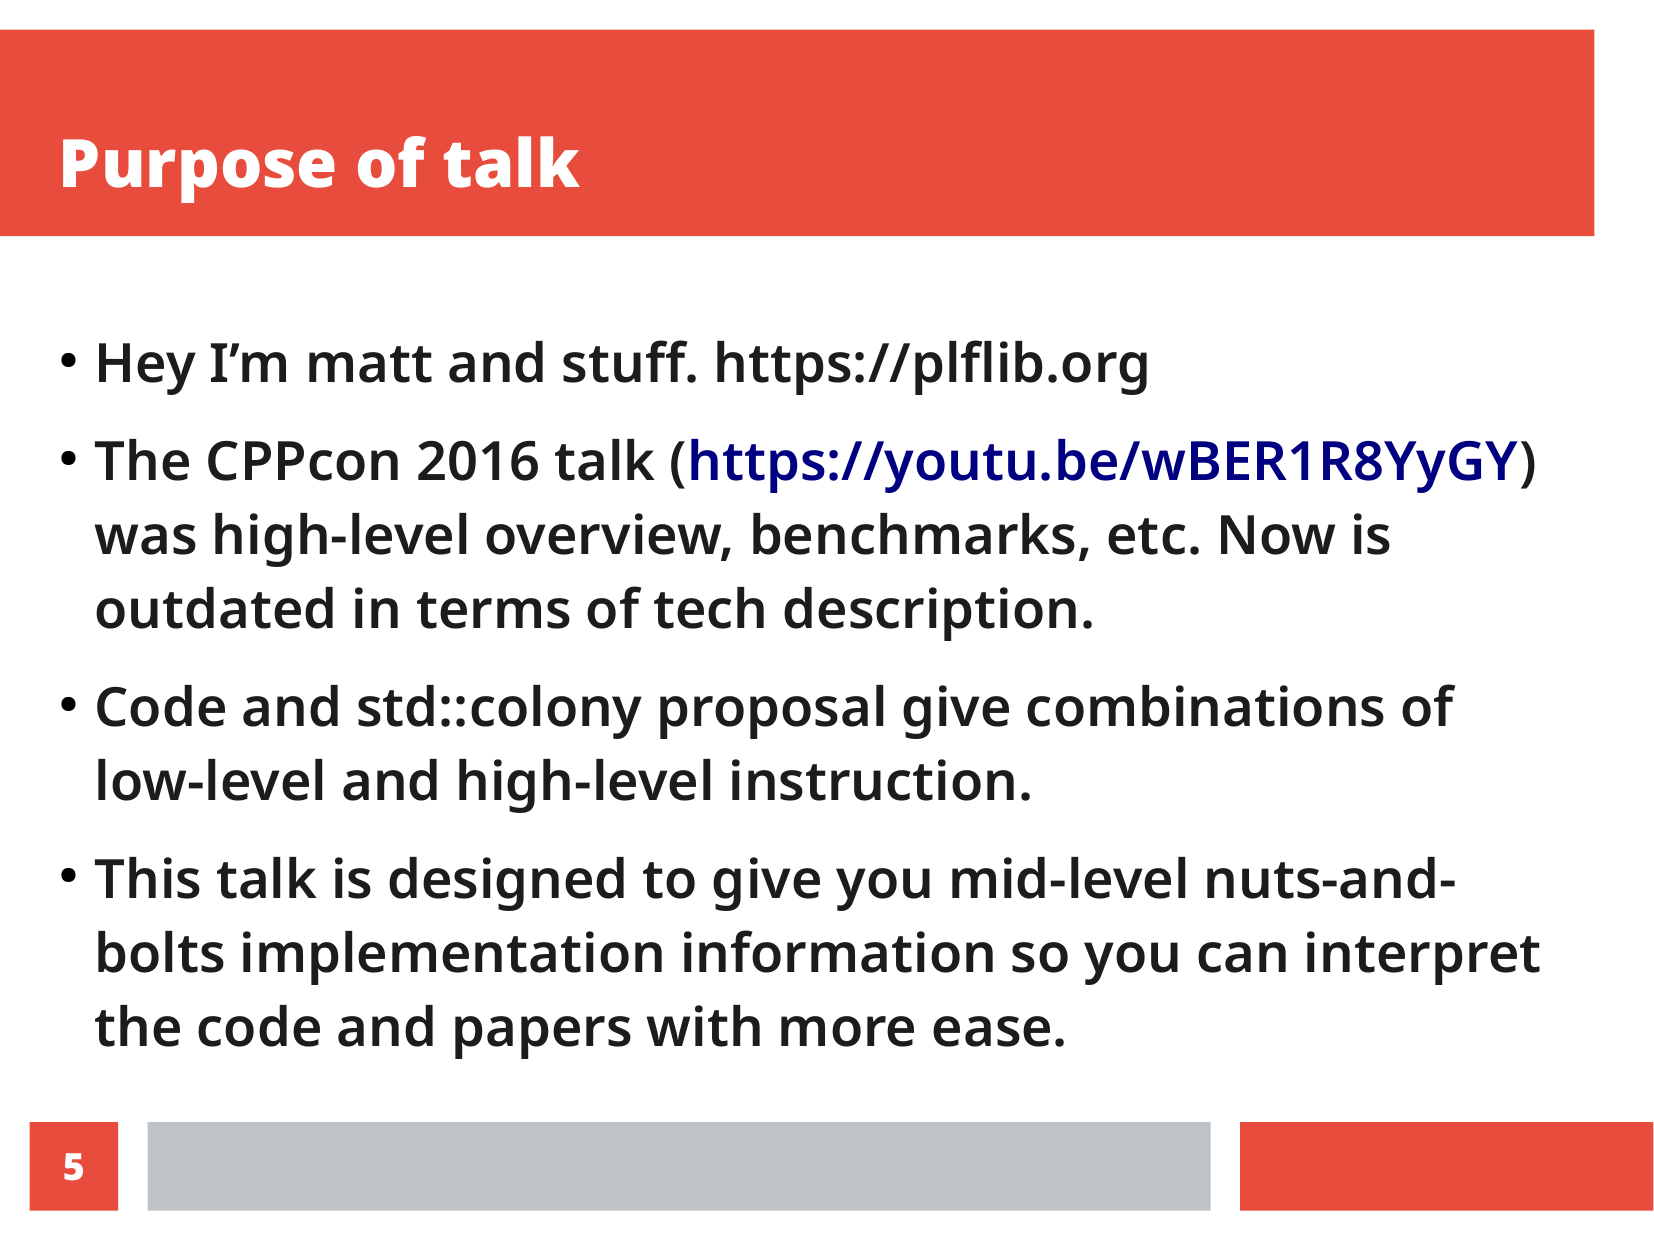

# Purpose of talk
Hey I’m matt and stuff. https://plflib.org
The CPPcon 2016 talk (https://youtu.be/wBER1R8YyGY) was high-level overview, benchmarks, etc. Now is outdated in terms of tech description.
Code and std::colony proposal give combinations of low-level and high-level instruction.
This talk is designed to give you mid-level nuts-and-bolts implementation information so you can interpret the code and papers with more ease.
5